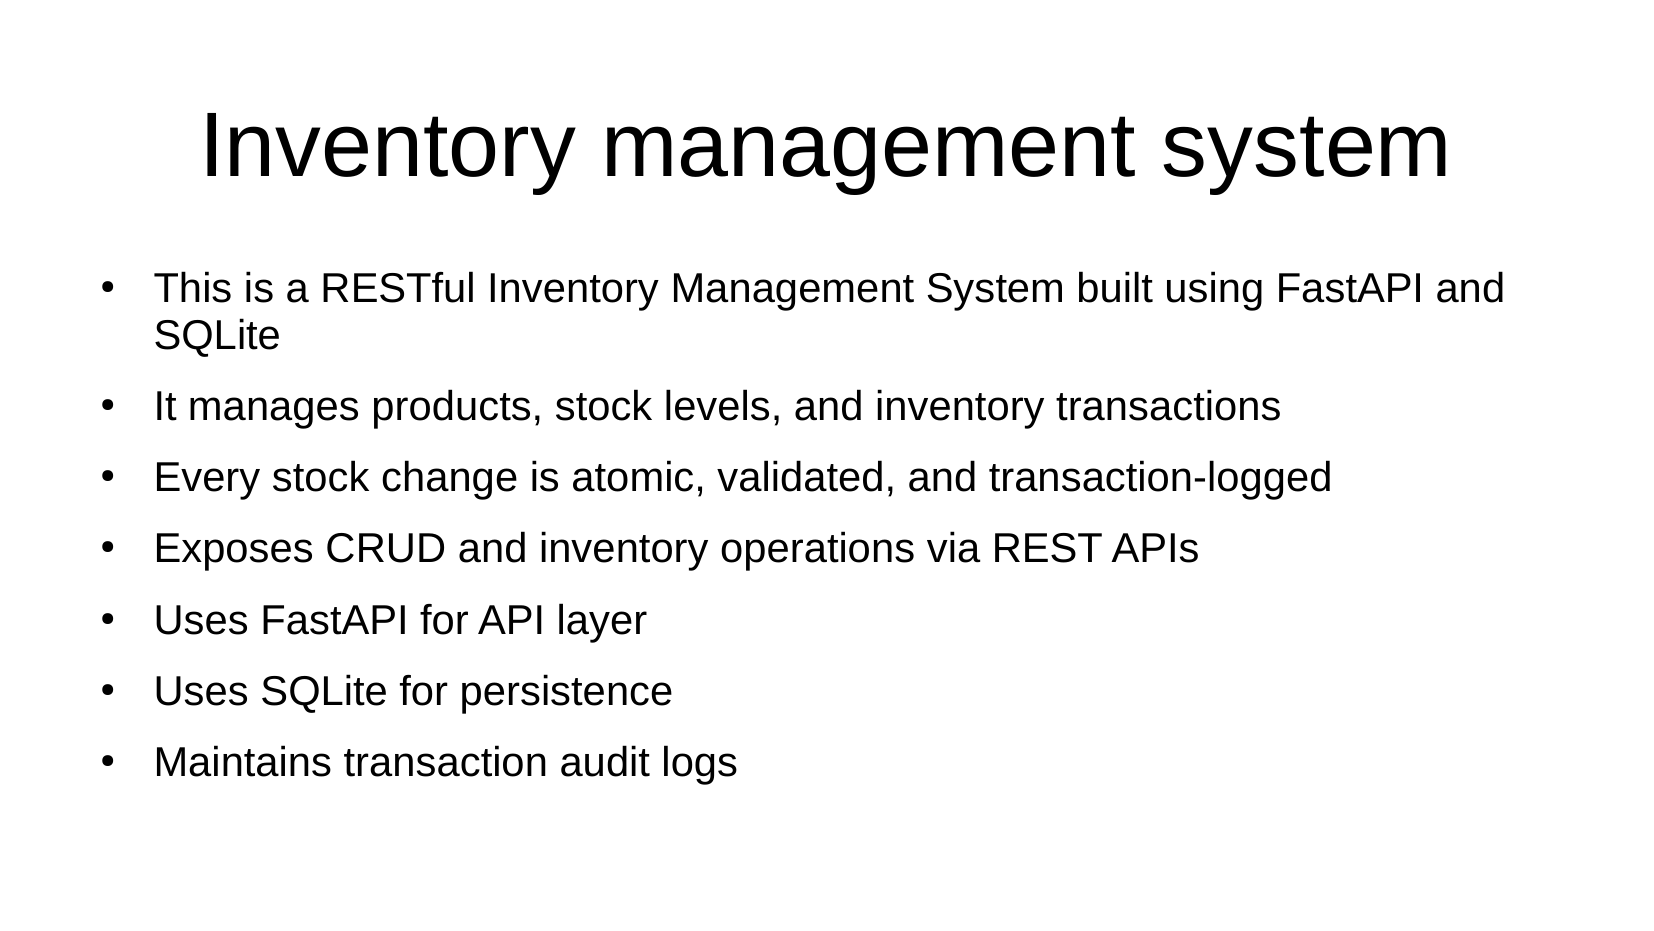

# Inventory management system
This is a RESTful Inventory Management System built using FastAPI and SQLite
It manages products, stock levels, and inventory transactions
Every stock change is atomic, validated, and transaction-logged
Exposes CRUD and inventory operations via REST APIs
Uses FastAPI for API layer
Uses SQLite for persistence
Maintains transaction audit logs